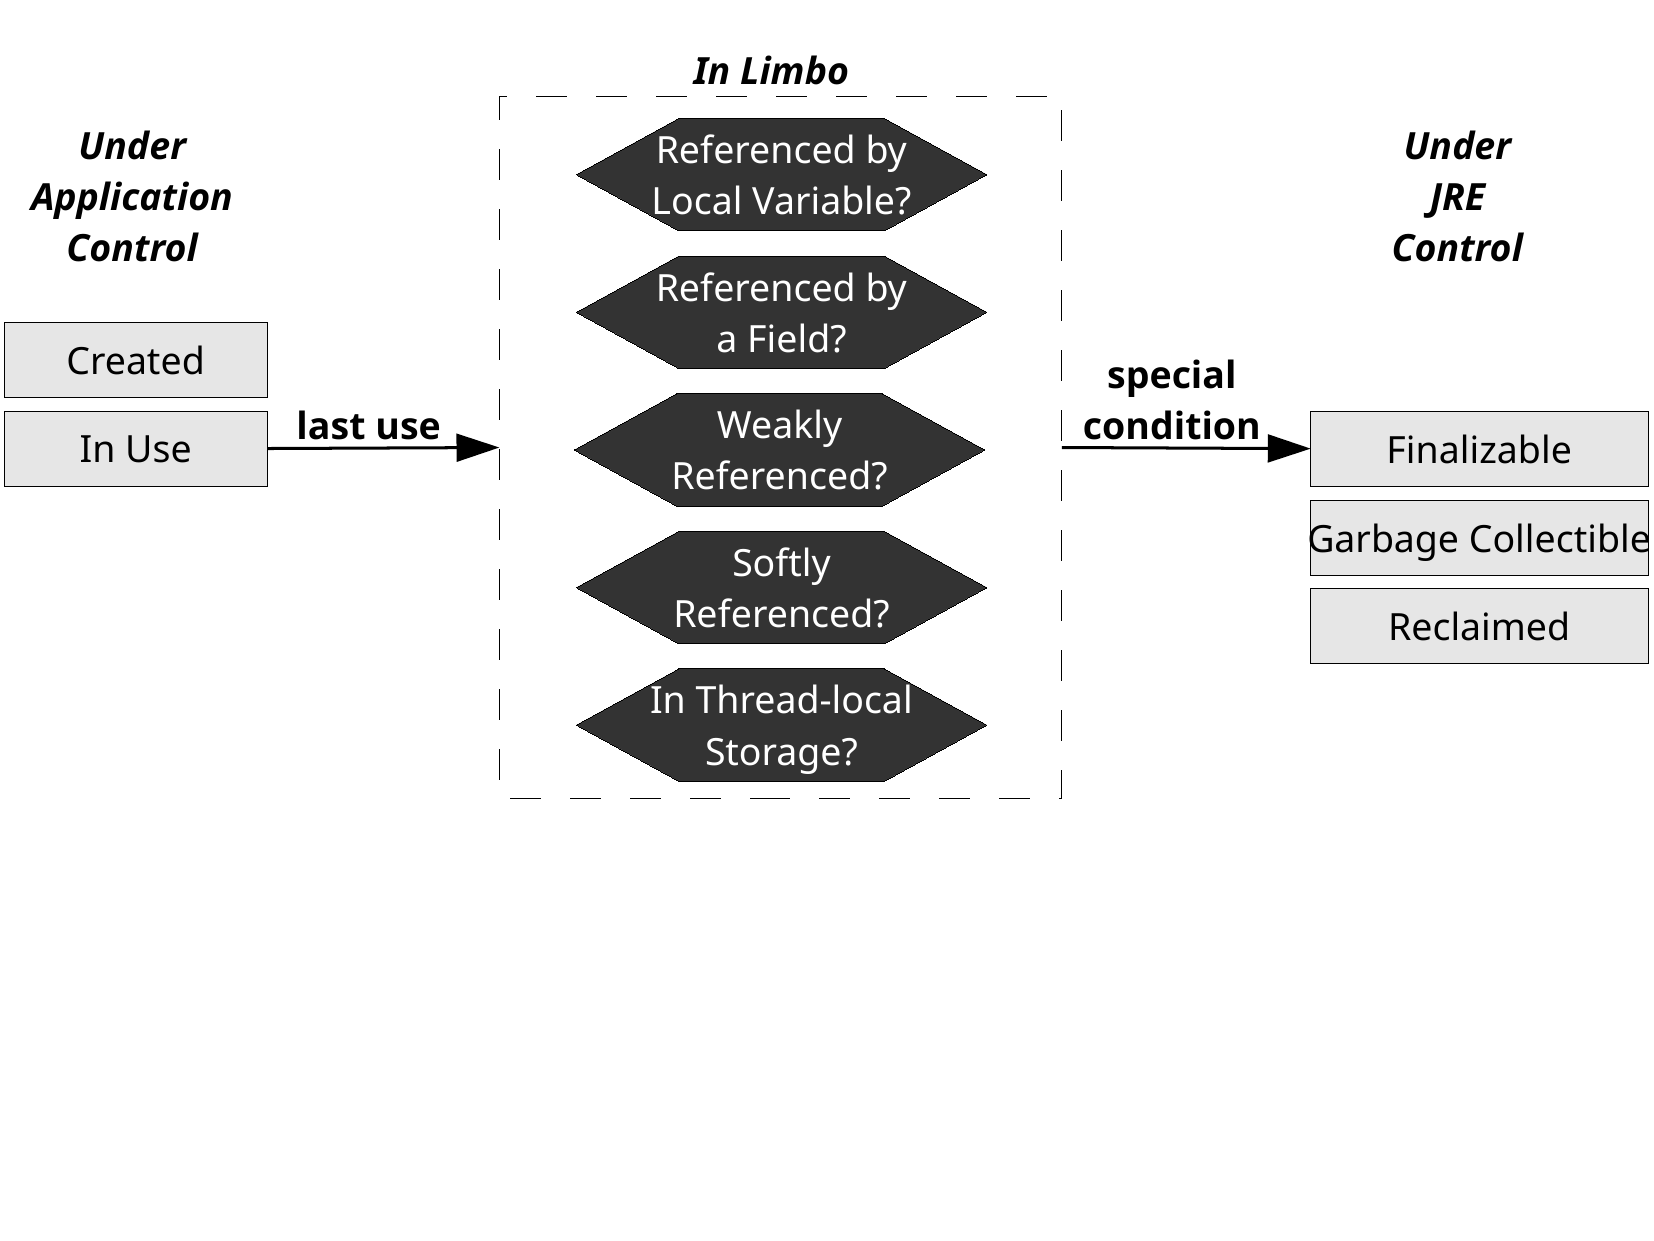

In Limbo
Under
Application
Control
Under
JRE
Control
Referenced by
Local Variable?
Referenced by
a Field?
Created
Weakly
Referenced?
In Use
Finalizable
Garbage Collectible
Softly
Referenced?
Reclaimed
In Thread-local
Storage?